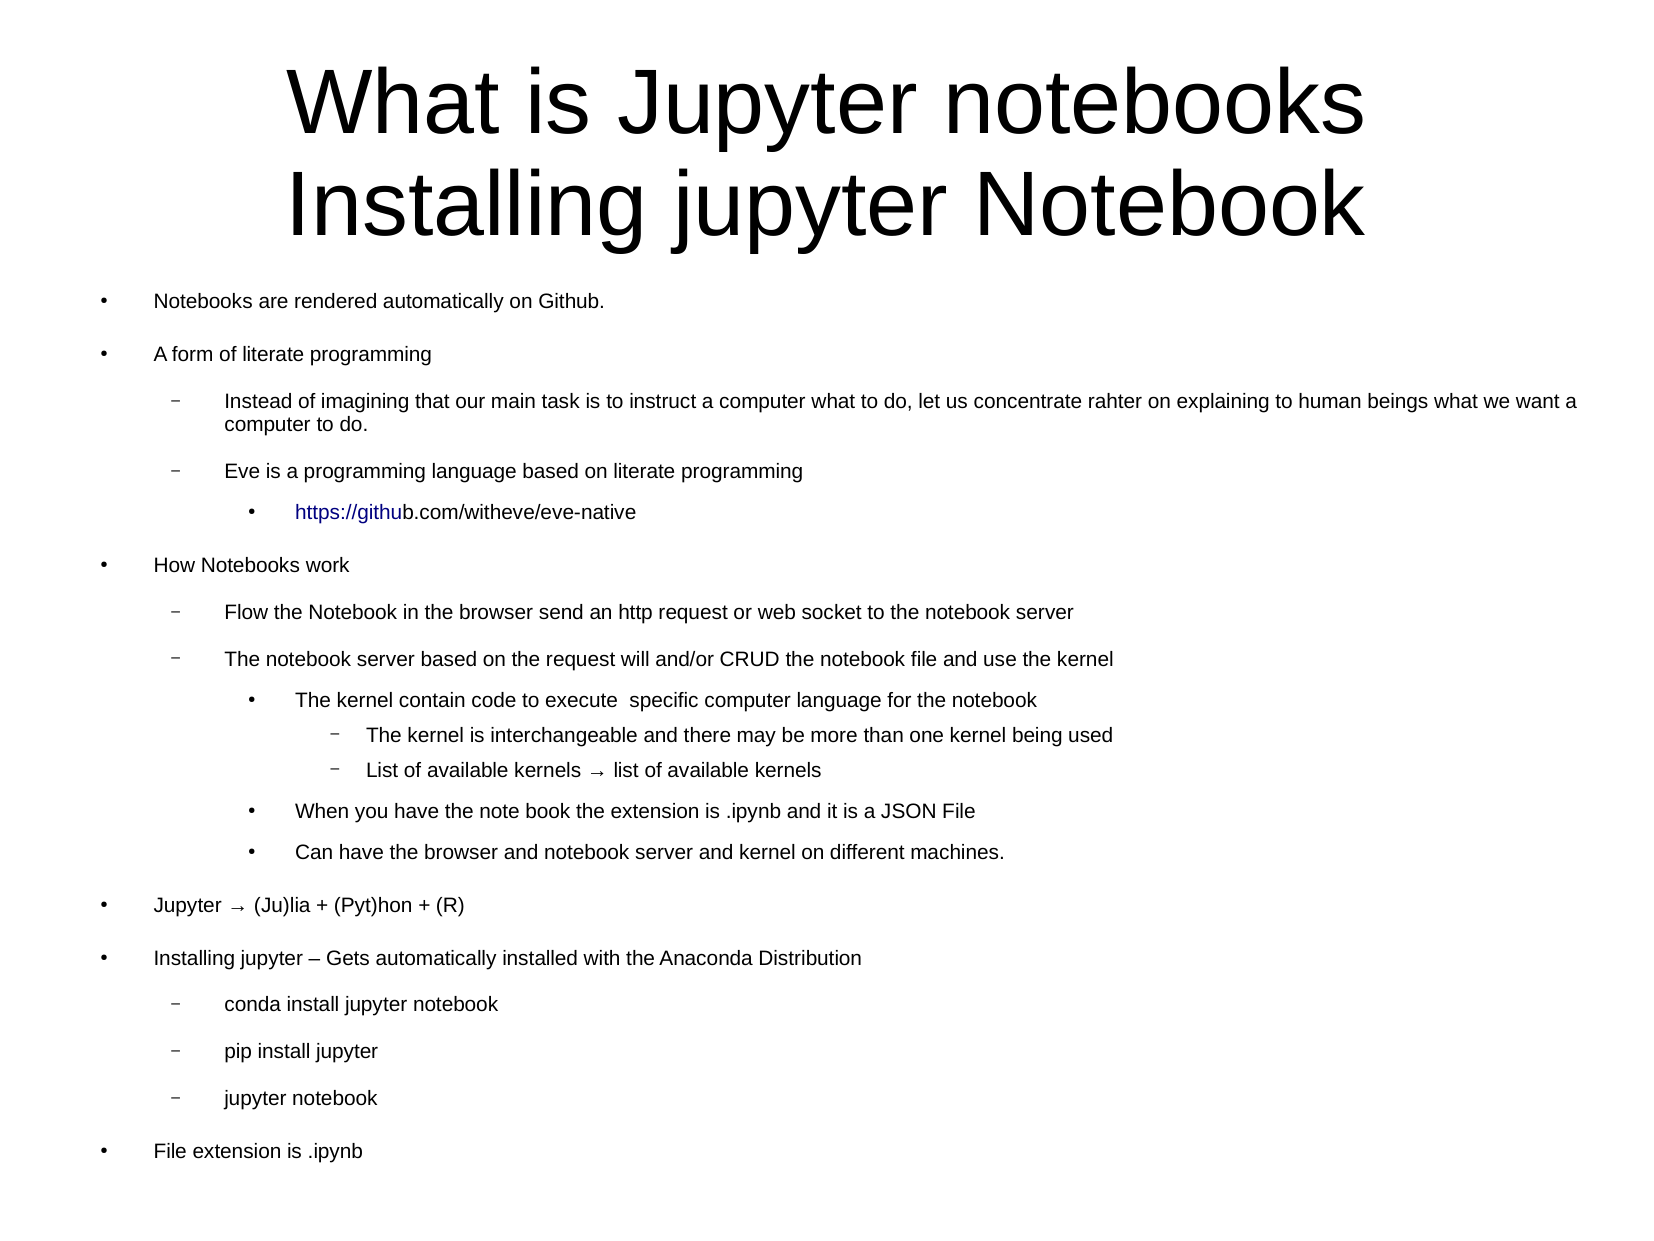

# What is Jupyter notebooks Installing jupyter Notebook
Notebooks are rendered automatically on Github.
A form of literate programming
Instead of imagining that our main task is to instruct a computer what to do, let us concentrate rahter on explaining to human beings what we want a computer to do.
Eve is a programming language based on literate programming
https://github.com/witheve/eve-native
How Notebooks work
Flow the Notebook in the browser send an http request or web socket to the notebook server
The notebook server based on the request will and/or CRUD the notebook file and use the kernel
The kernel contain code to execute specific computer language for the notebook
The kernel is interchangeable and there may be more than one kernel being used
List of available kernels → list of available kernels
When you have the note book the extension is .ipynb and it is a JSON File
Can have the browser and notebook server and kernel on different machines.
Jupyter → (Ju)lia + (Pyt)hon + (R)
Installing jupyter – Gets automatically installed with the Anaconda Distribution
conda install jupyter notebook
pip install jupyter
jupyter notebook
File extension is .ipynb